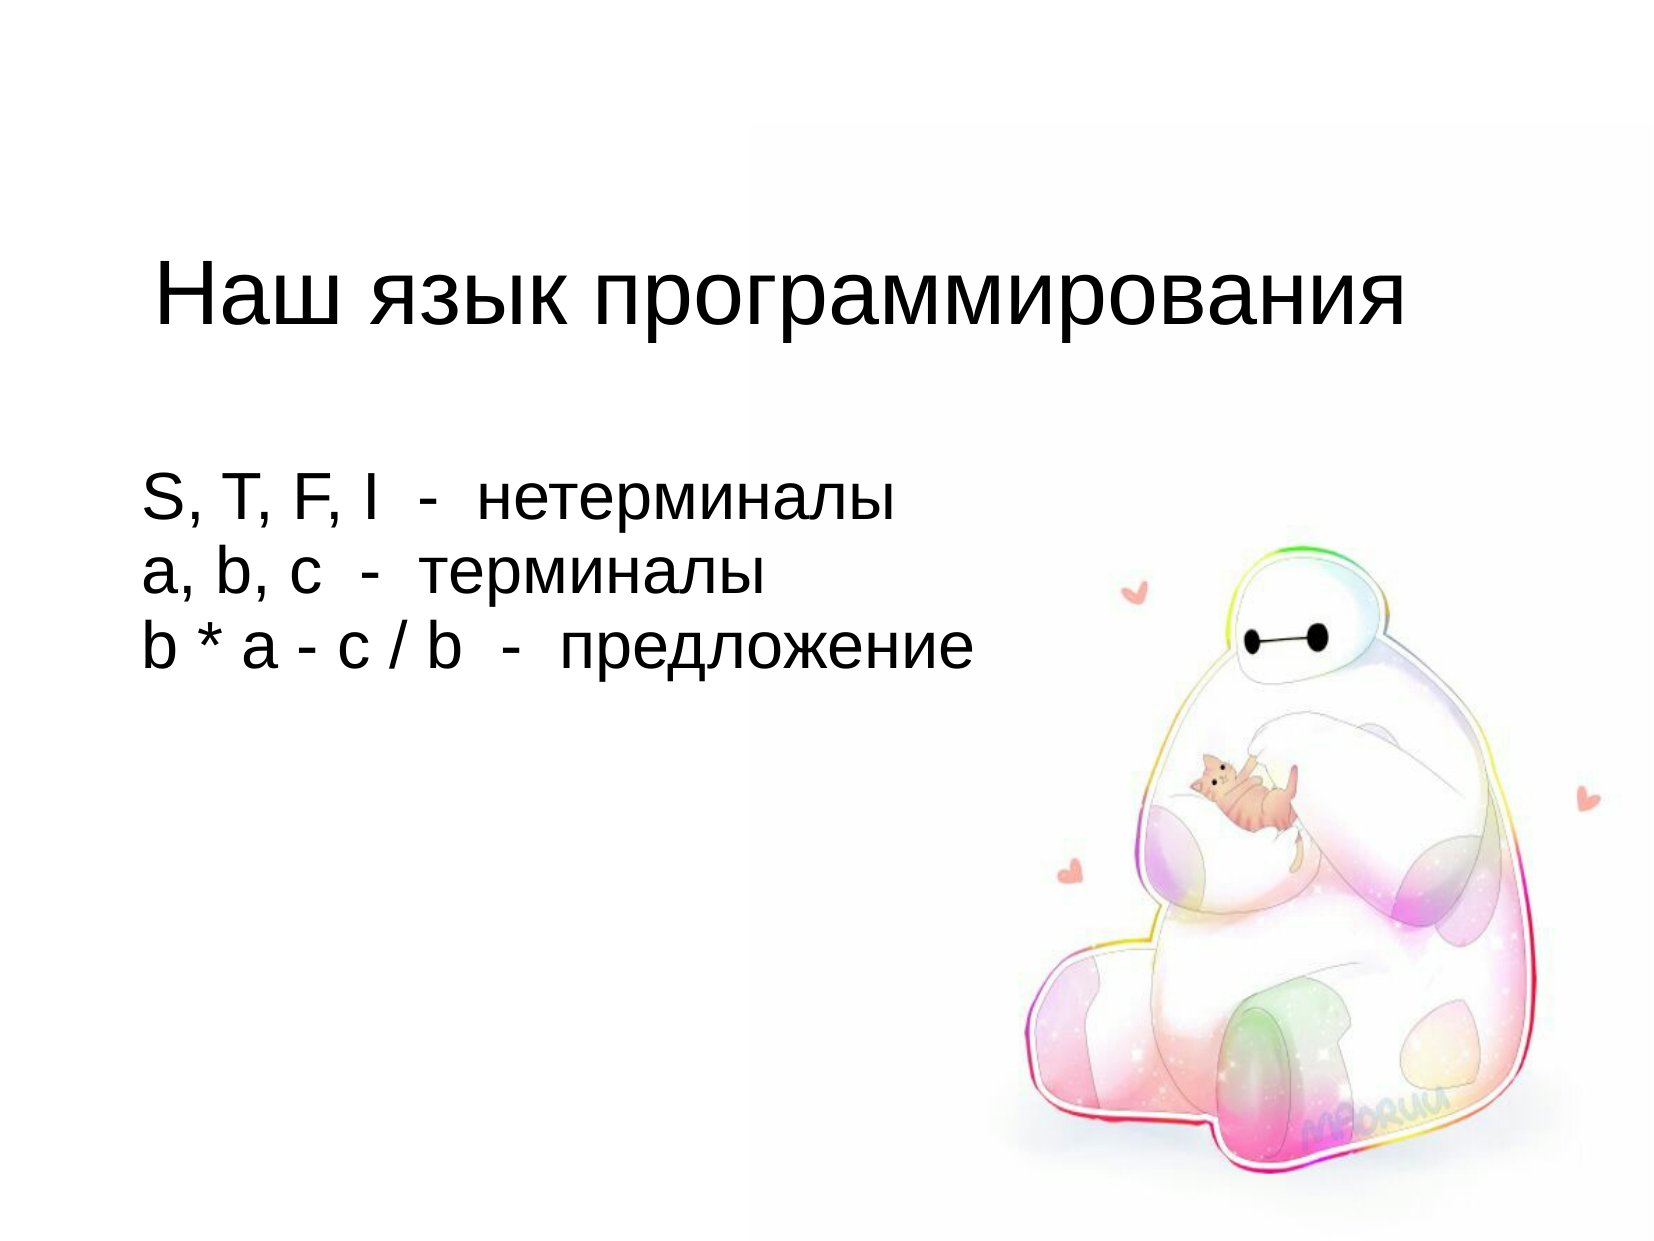

# Наш язык программирования
S, T, F, I - нетерминалы
а, b, c - терминалы
b * a - c / b - предложение